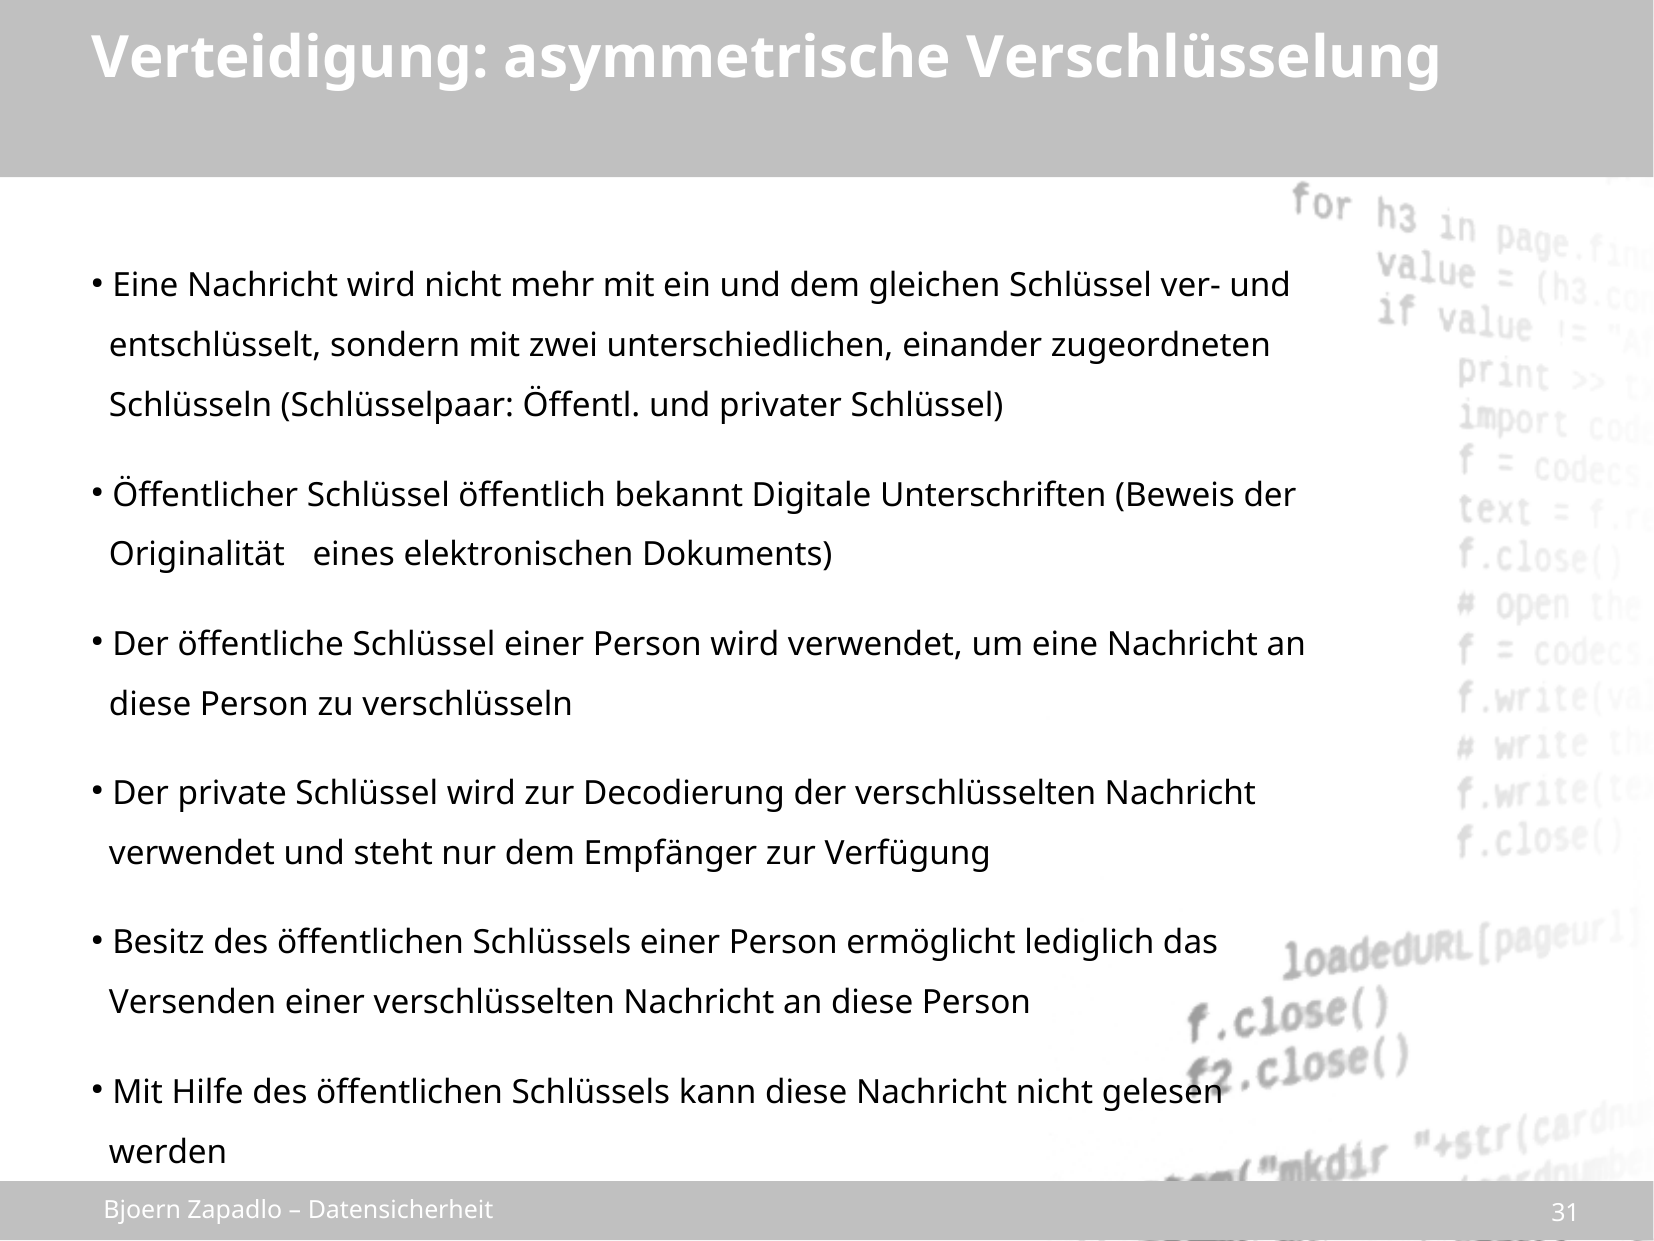

Verteidigung: asymmetrische Verschlüsselung
 Eine Nachricht wird nicht mehr mit ein und dem gleichen Schlüssel ver- und
 entschlüsselt, sondern mit zwei unterschiedlichen, einander zugeordneten
 Schlüsseln (Schlüsselpaar: Öffentl. und privater Schlüssel)
 Öffentlicher Schlüssel öffentlich bekannt Digitale Unterschriften (Beweis der
 Originalität 	eines elektronischen Dokuments)
 Der öffentliche Schlüssel einer Person wird verwendet, um eine Nachricht an
 diese Person zu verschlüsseln
 Der private Schlüssel wird zur Decodierung der verschlüsselten Nachricht
 verwendet und steht nur dem Empfänger zur Verfügung
 Besitz des öffentlichen Schlüssels einer Person ermöglicht lediglich das
 Versenden einer verschlüsselten Nachricht an diese Person
 Mit Hilfe des öffentlichen Schlüssels kann diese Nachricht nicht gelesen
 werden